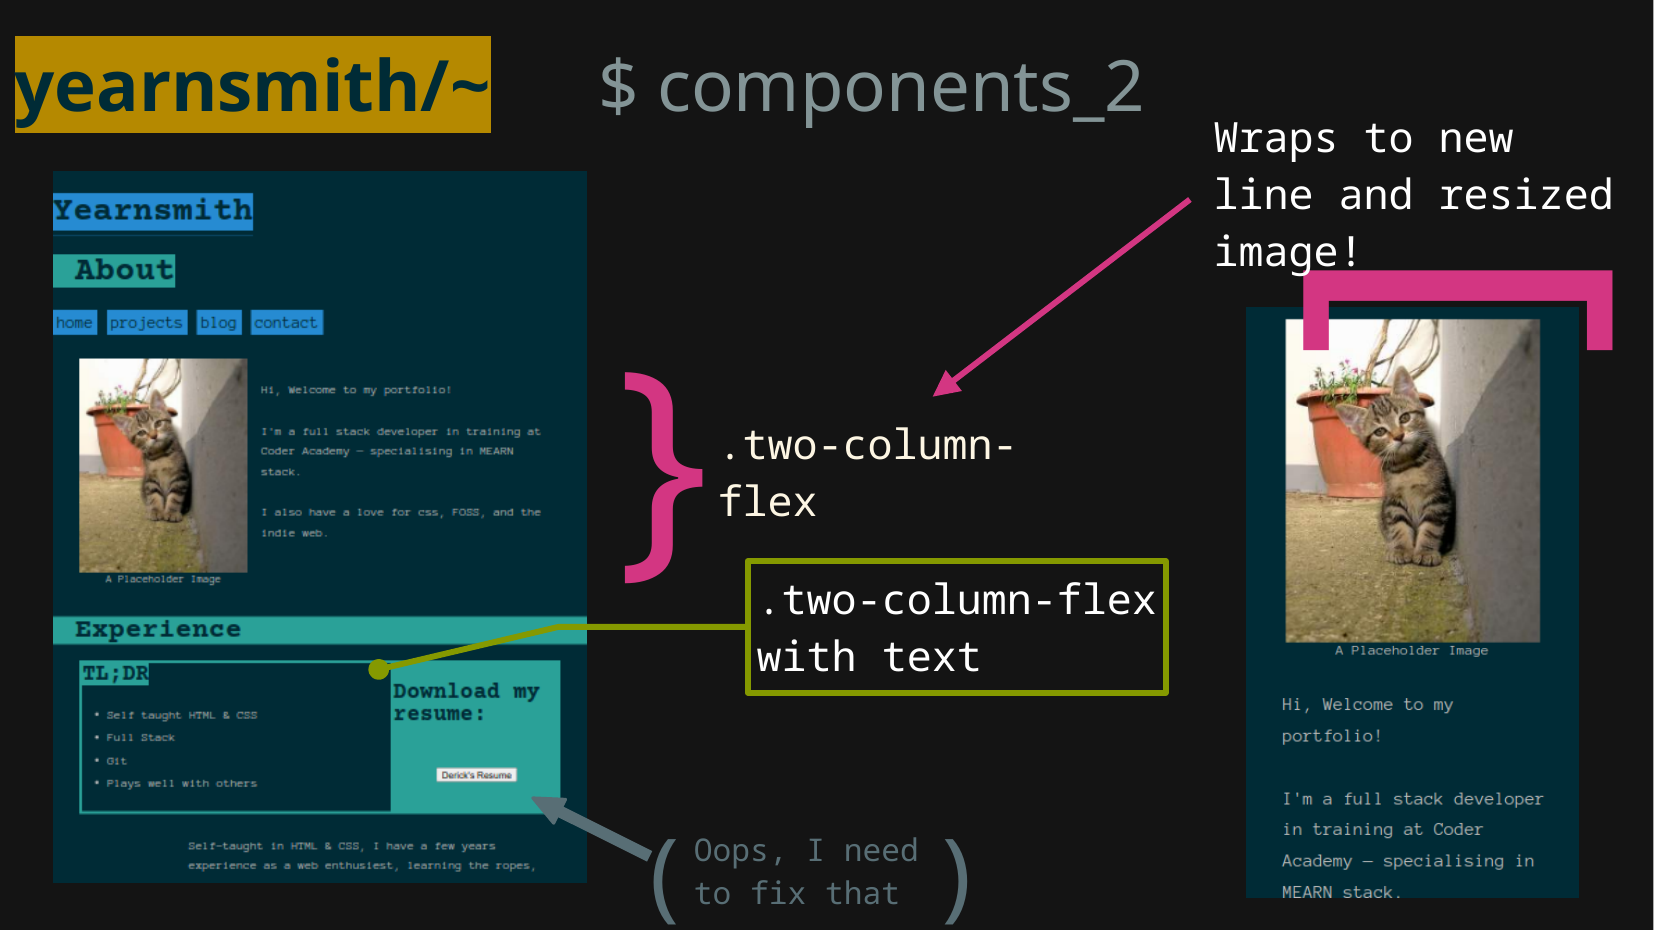

$ components_2
Yearnsmith/~
Wraps to new line and resized image!
]
}
.two-column-flex
( )
Oops, I need to fix that